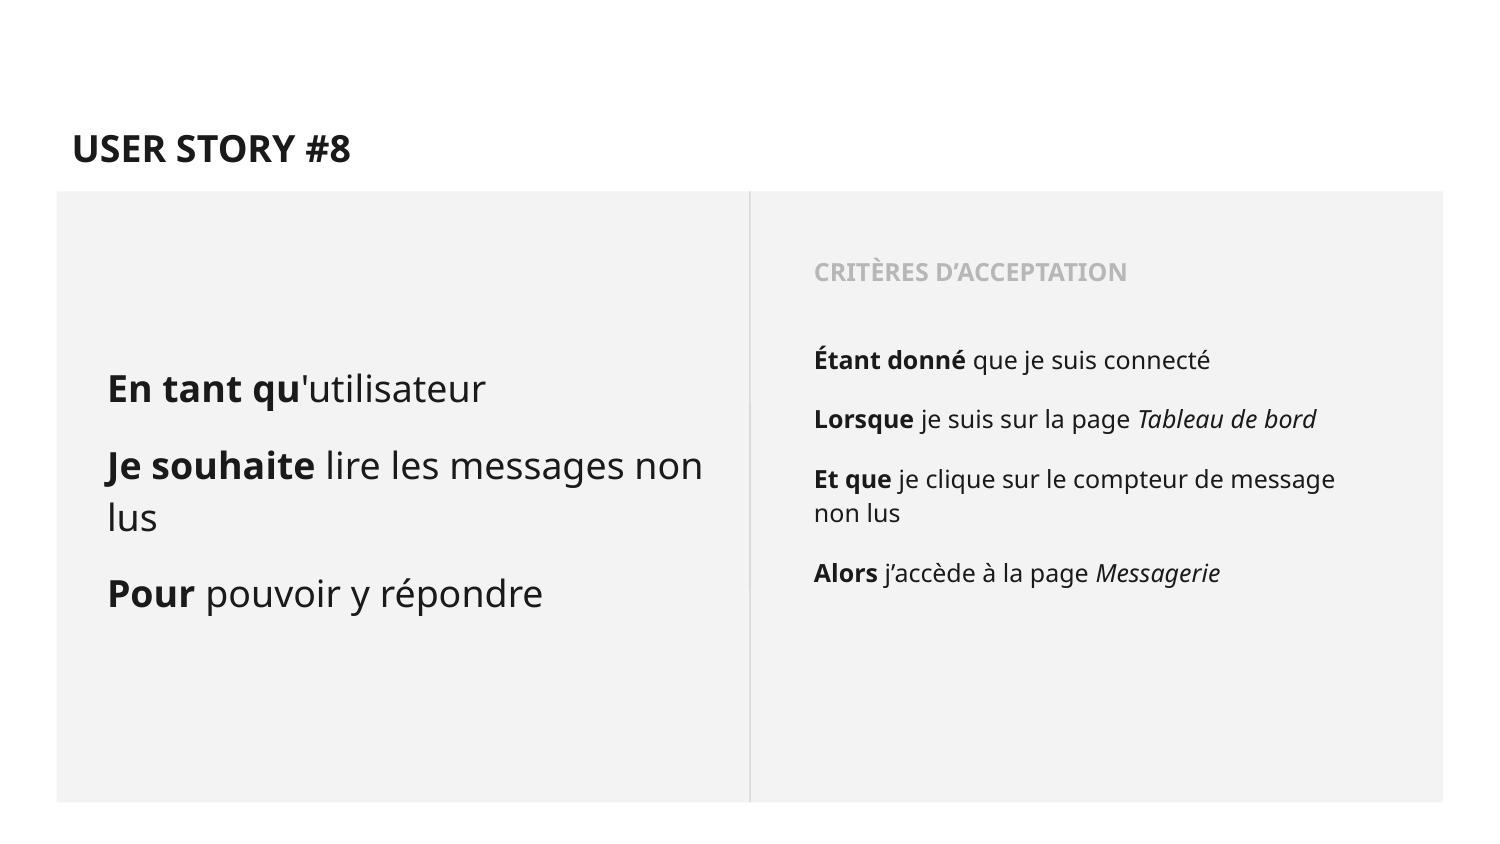

# USER STORY #8
CRITÈRES D’ACCEPTATION
Étant donné que je suis connecté
Lorsque je suis sur la page Tableau de bord
Et que je clique sur le compteur de message non lus
Alors j’accède à la page Messagerie
En tant qu'utilisateur
Je souhaite lire les messages non lus
Pour pouvoir y répondre